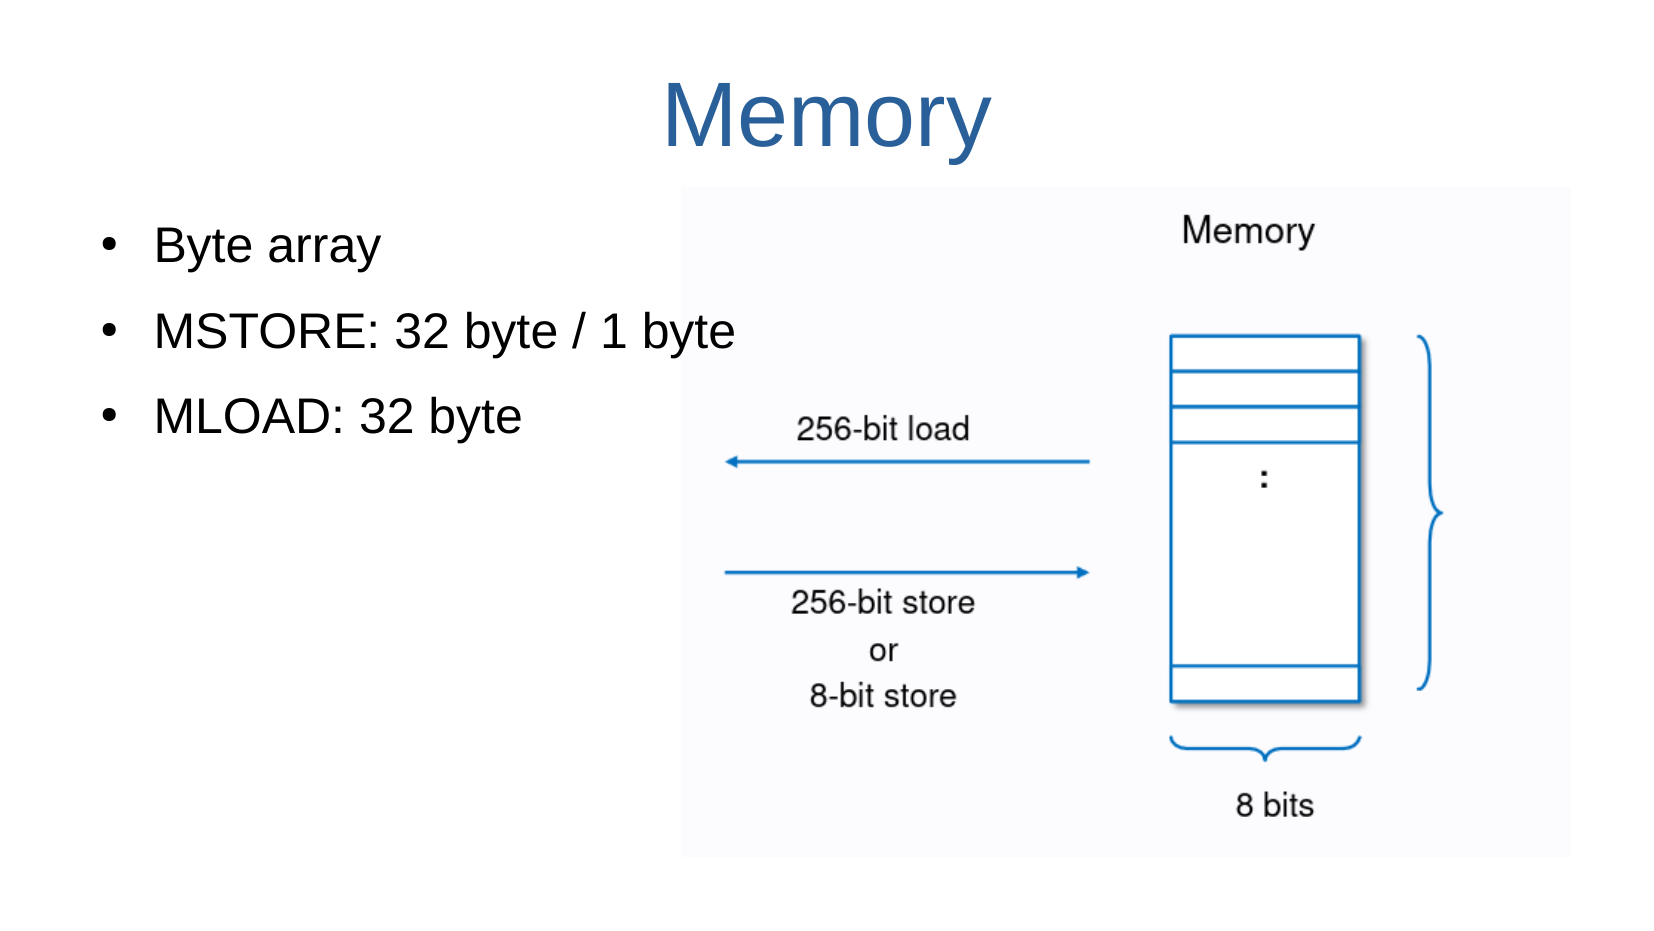

Memory
# Byte array
MSTORE: 32 byte / 1 byte
MLOAD: 32 byte